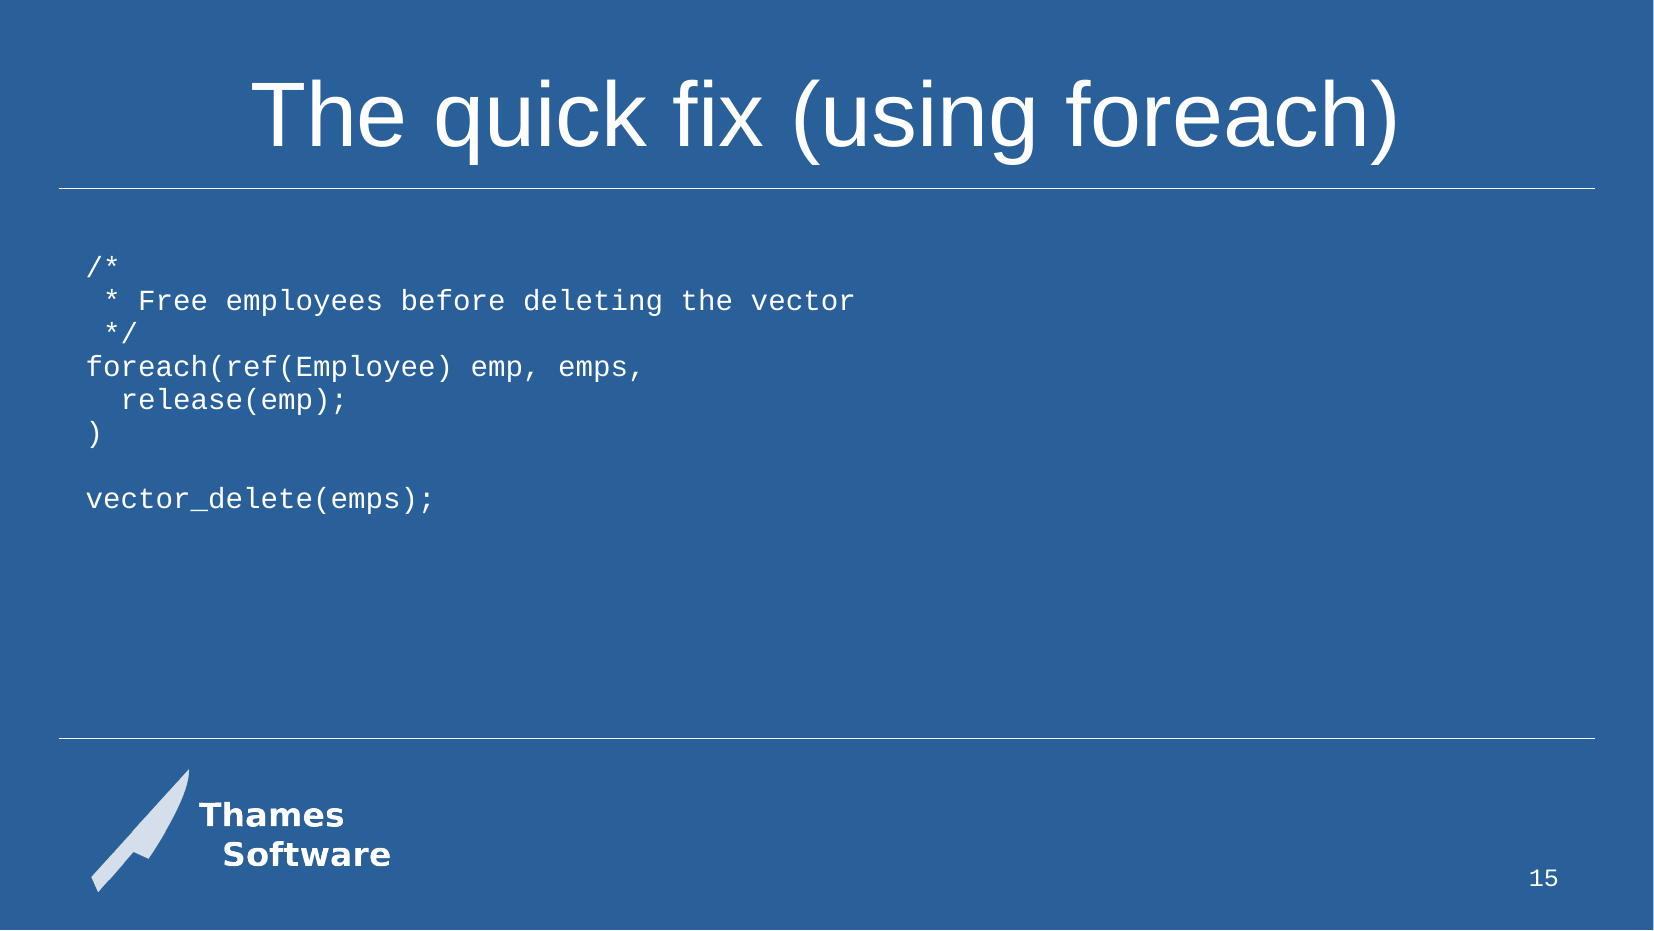

# The quick fix (using foreach)
/*
 * Free employees before deleting the vector
 */
foreach(ref(Employee) emp, emps,
 release(emp);
)
vector_delete(emps);